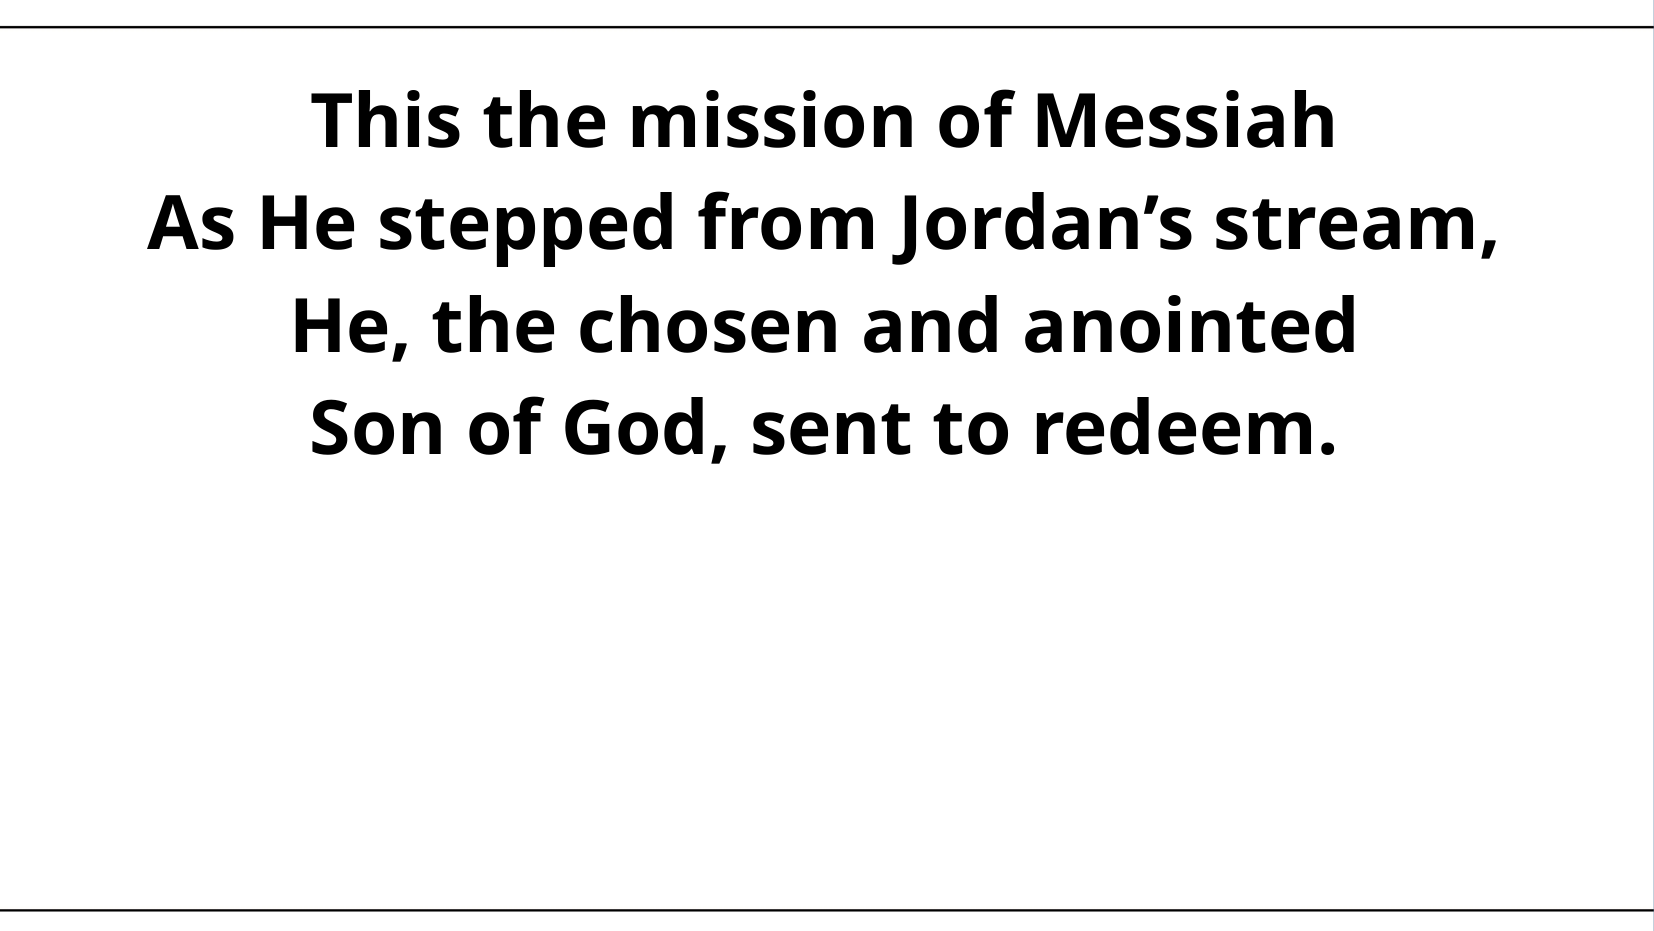

This the mission of Messiah
As He stepped from Jordan’s stream,
He, the chosen and anointed
Son of God, sent to redeem.